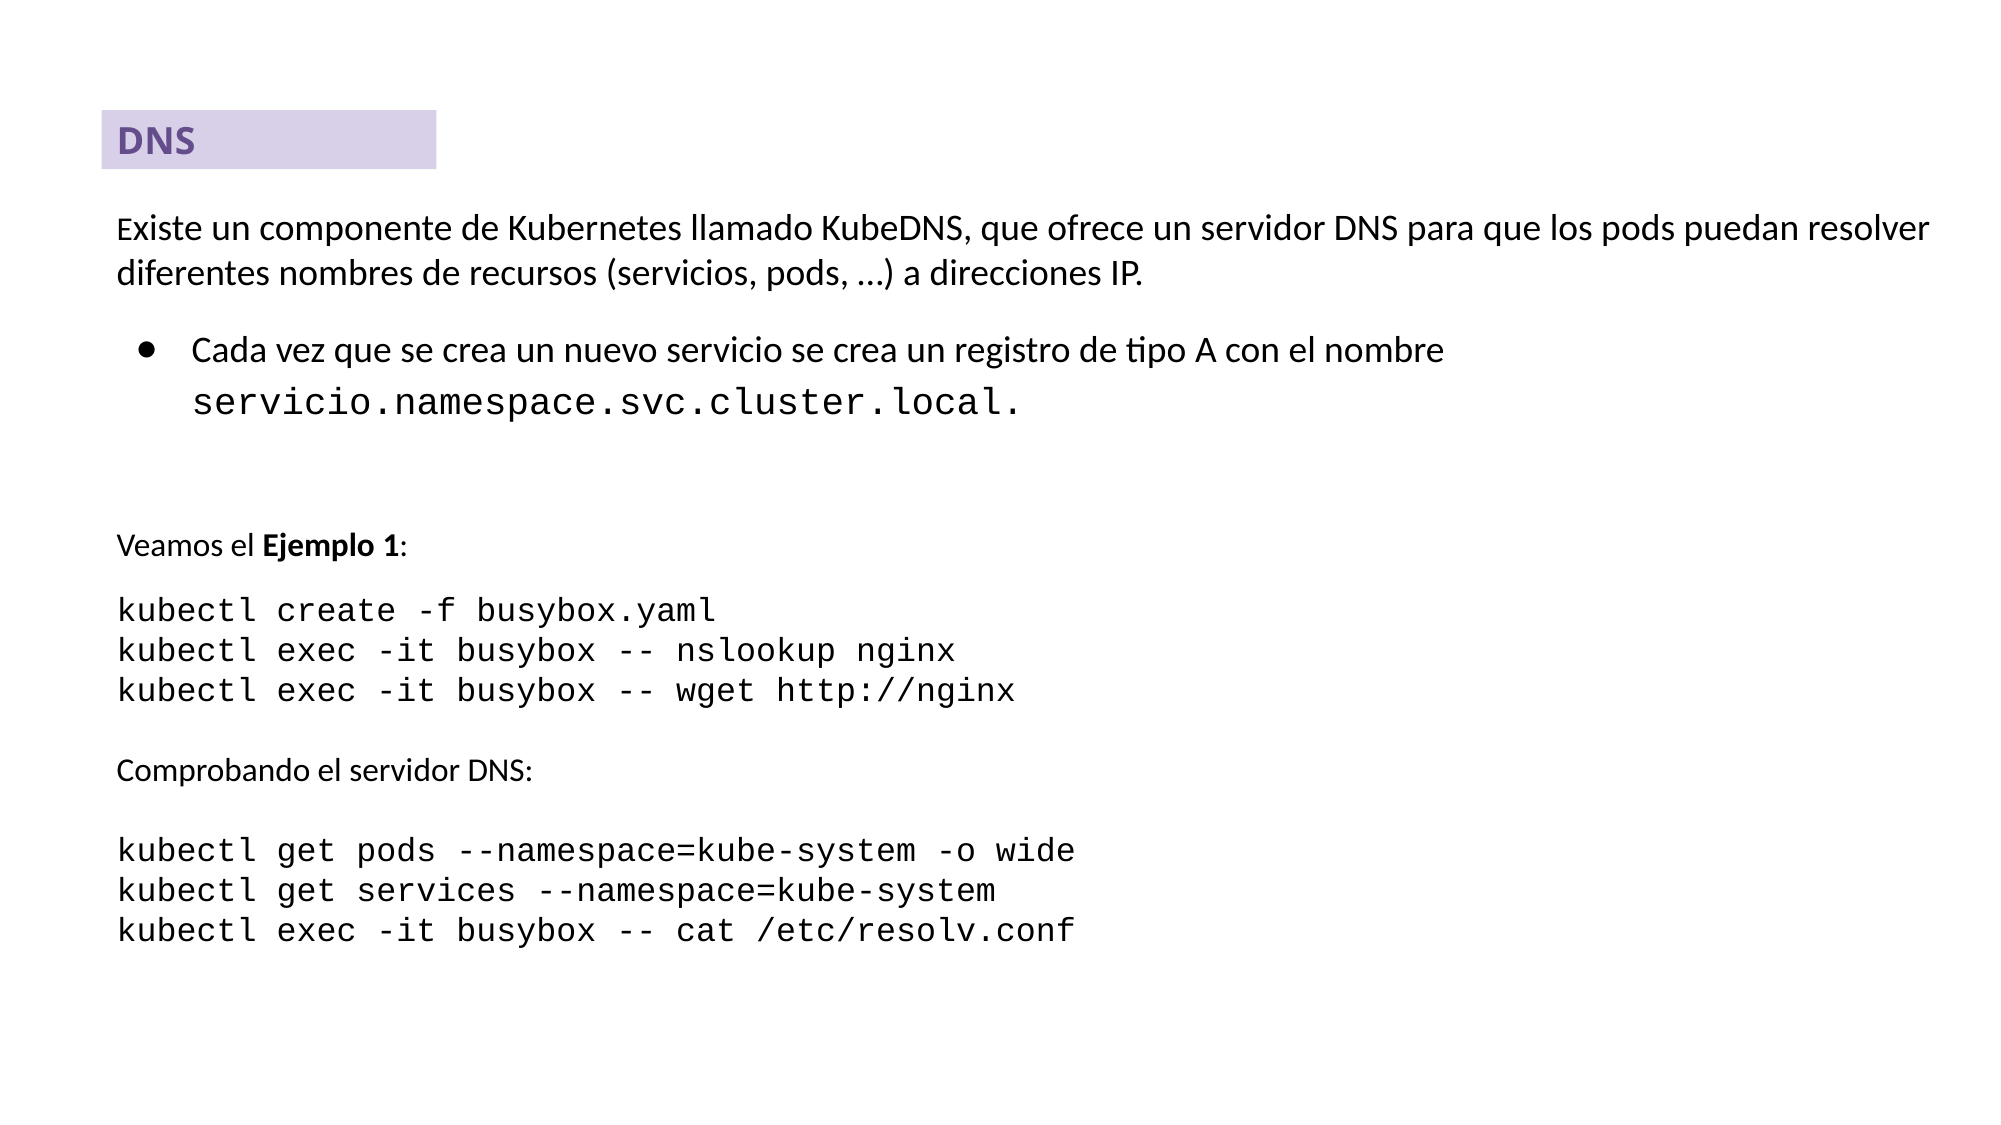

DNS
Existe un componente de Kubernetes llamado KubeDNS, que ofrece un servidor DNS para que los pods puedan resolver diferentes nombres de recursos (servicios, pods, …) a direcciones IP.
Cada vez que se crea un nuevo servicio se crea un registro de tipo A con el nombre servicio.namespace.svc.cluster.local.
Veamos el Ejemplo 1:
kubectl create -f busybox.yaml
kubectl exec -it busybox -- nslookup nginx
kubectl exec -it busybox -- wget http://nginx
Comprobando el servidor DNS:
kubectl get pods --namespace=kube-system -o wide
kubectl get services --namespace=kube-system
kubectl exec -it busybox -- cat /etc/resolv.conf